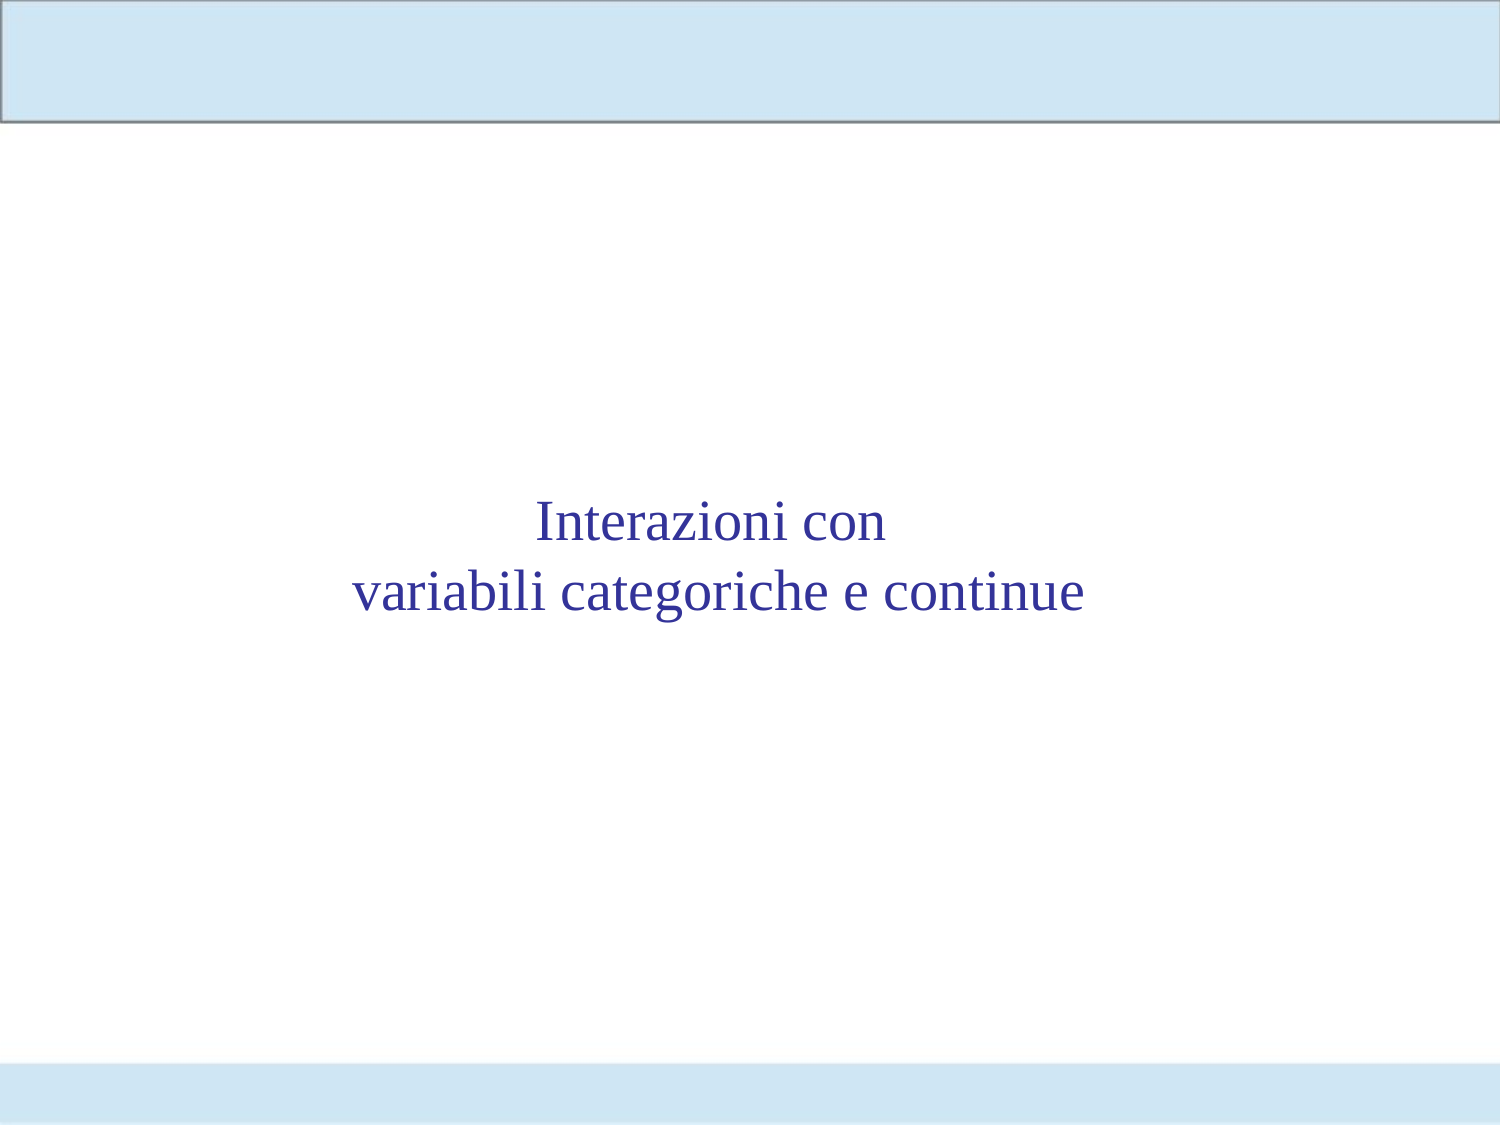

# Interazioni con variabili categoriche e continue